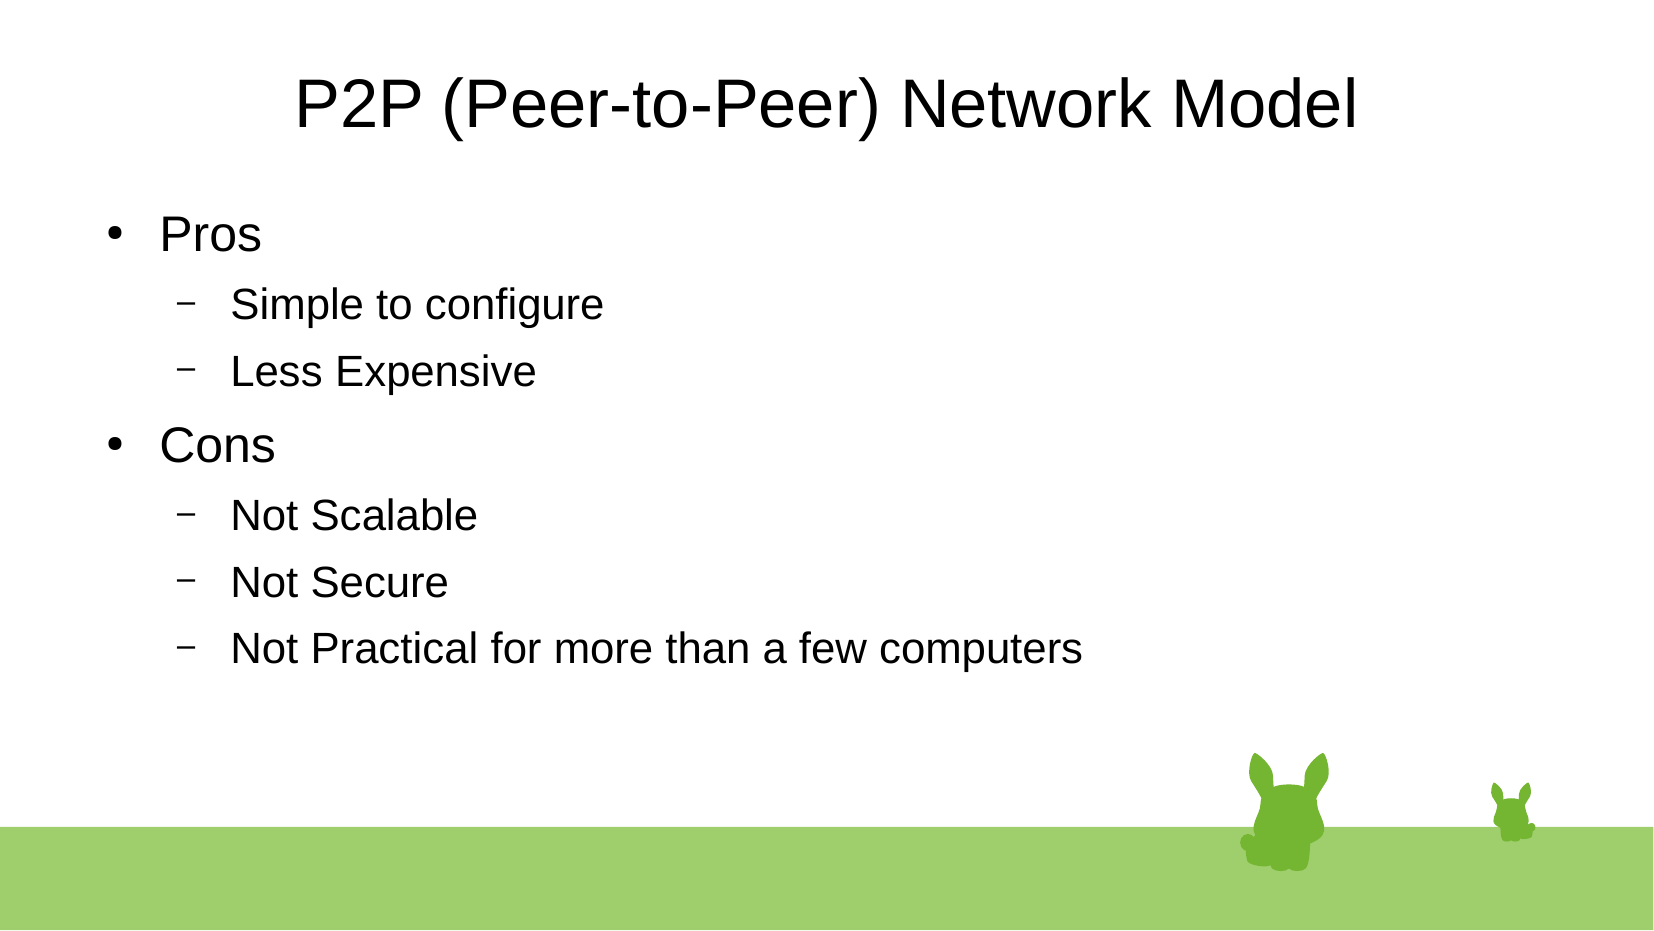

# P2P (Peer-to-Peer) Network Model
Pros
Simple to configure
Less Expensive
Cons
Not Scalable
Not Secure
Not Practical for more than a few computers